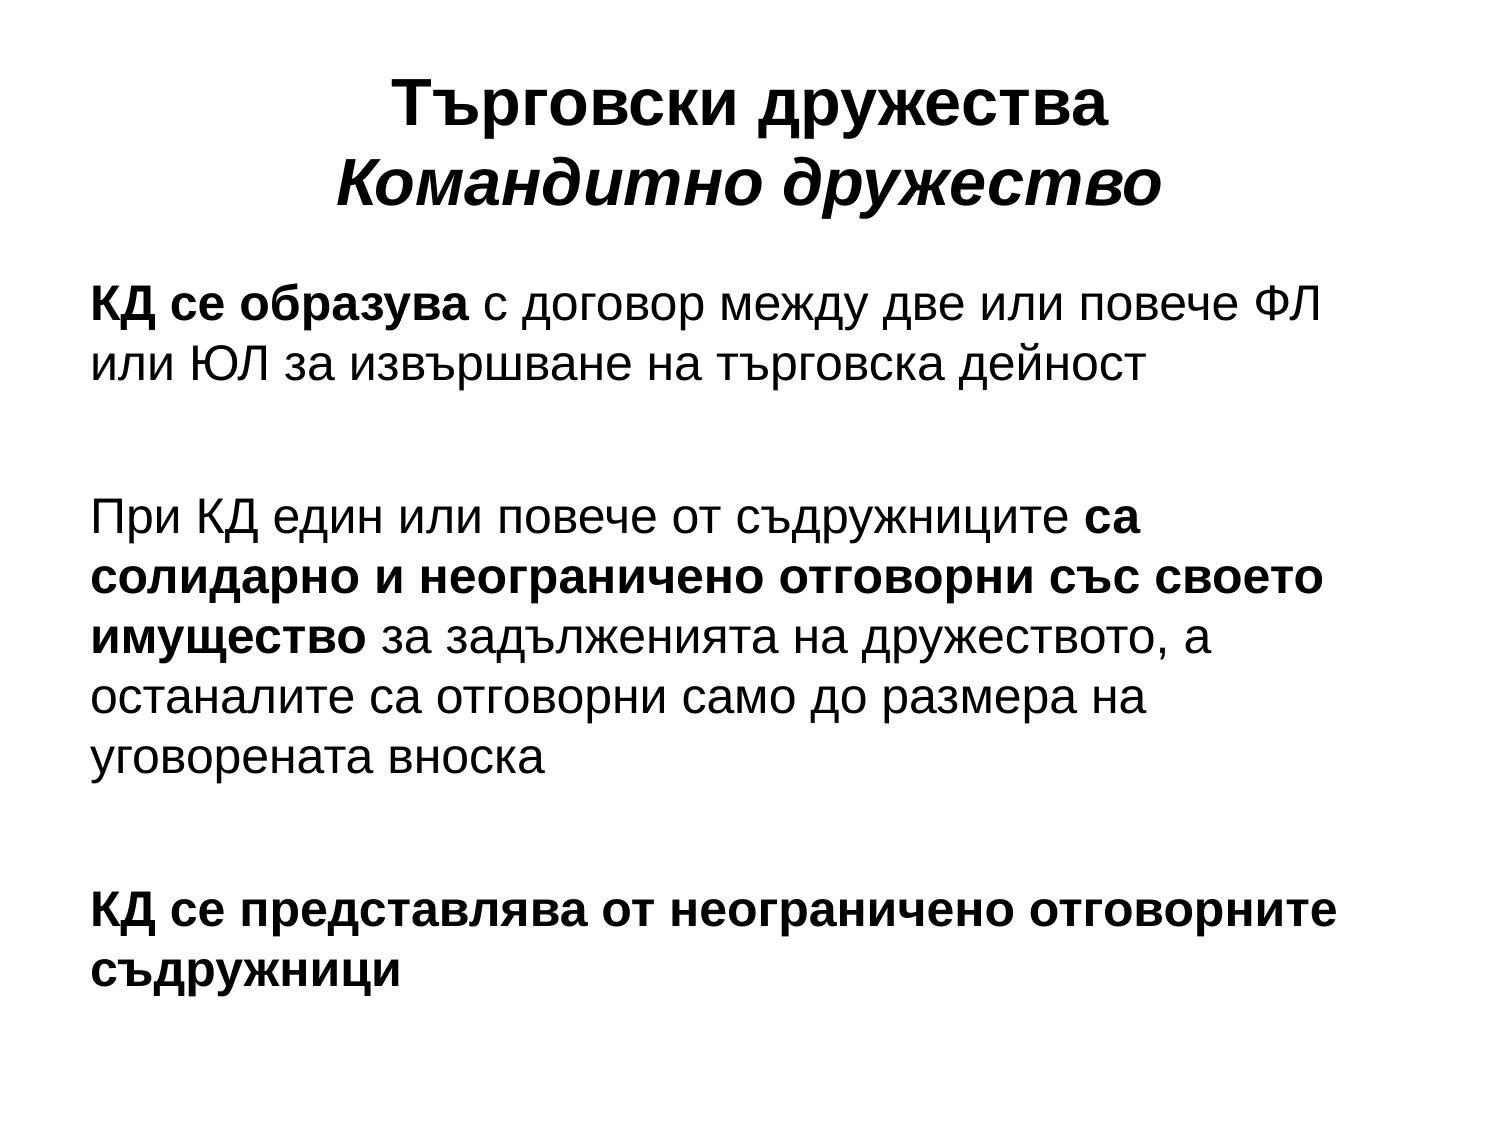

# Търговски дружества Командитно дружество
КД се образува с договор между две или повече ФЛ или ЮЛ за извършване на търговска дейност
При КД един или повече от съдружниците са солидарно и неограничено отговорни със своето имущество за задълженията на дружеството, а останалите са отговорни само до размера на уговорената вноска
КД се представлява от неограничено отговорните съдружници